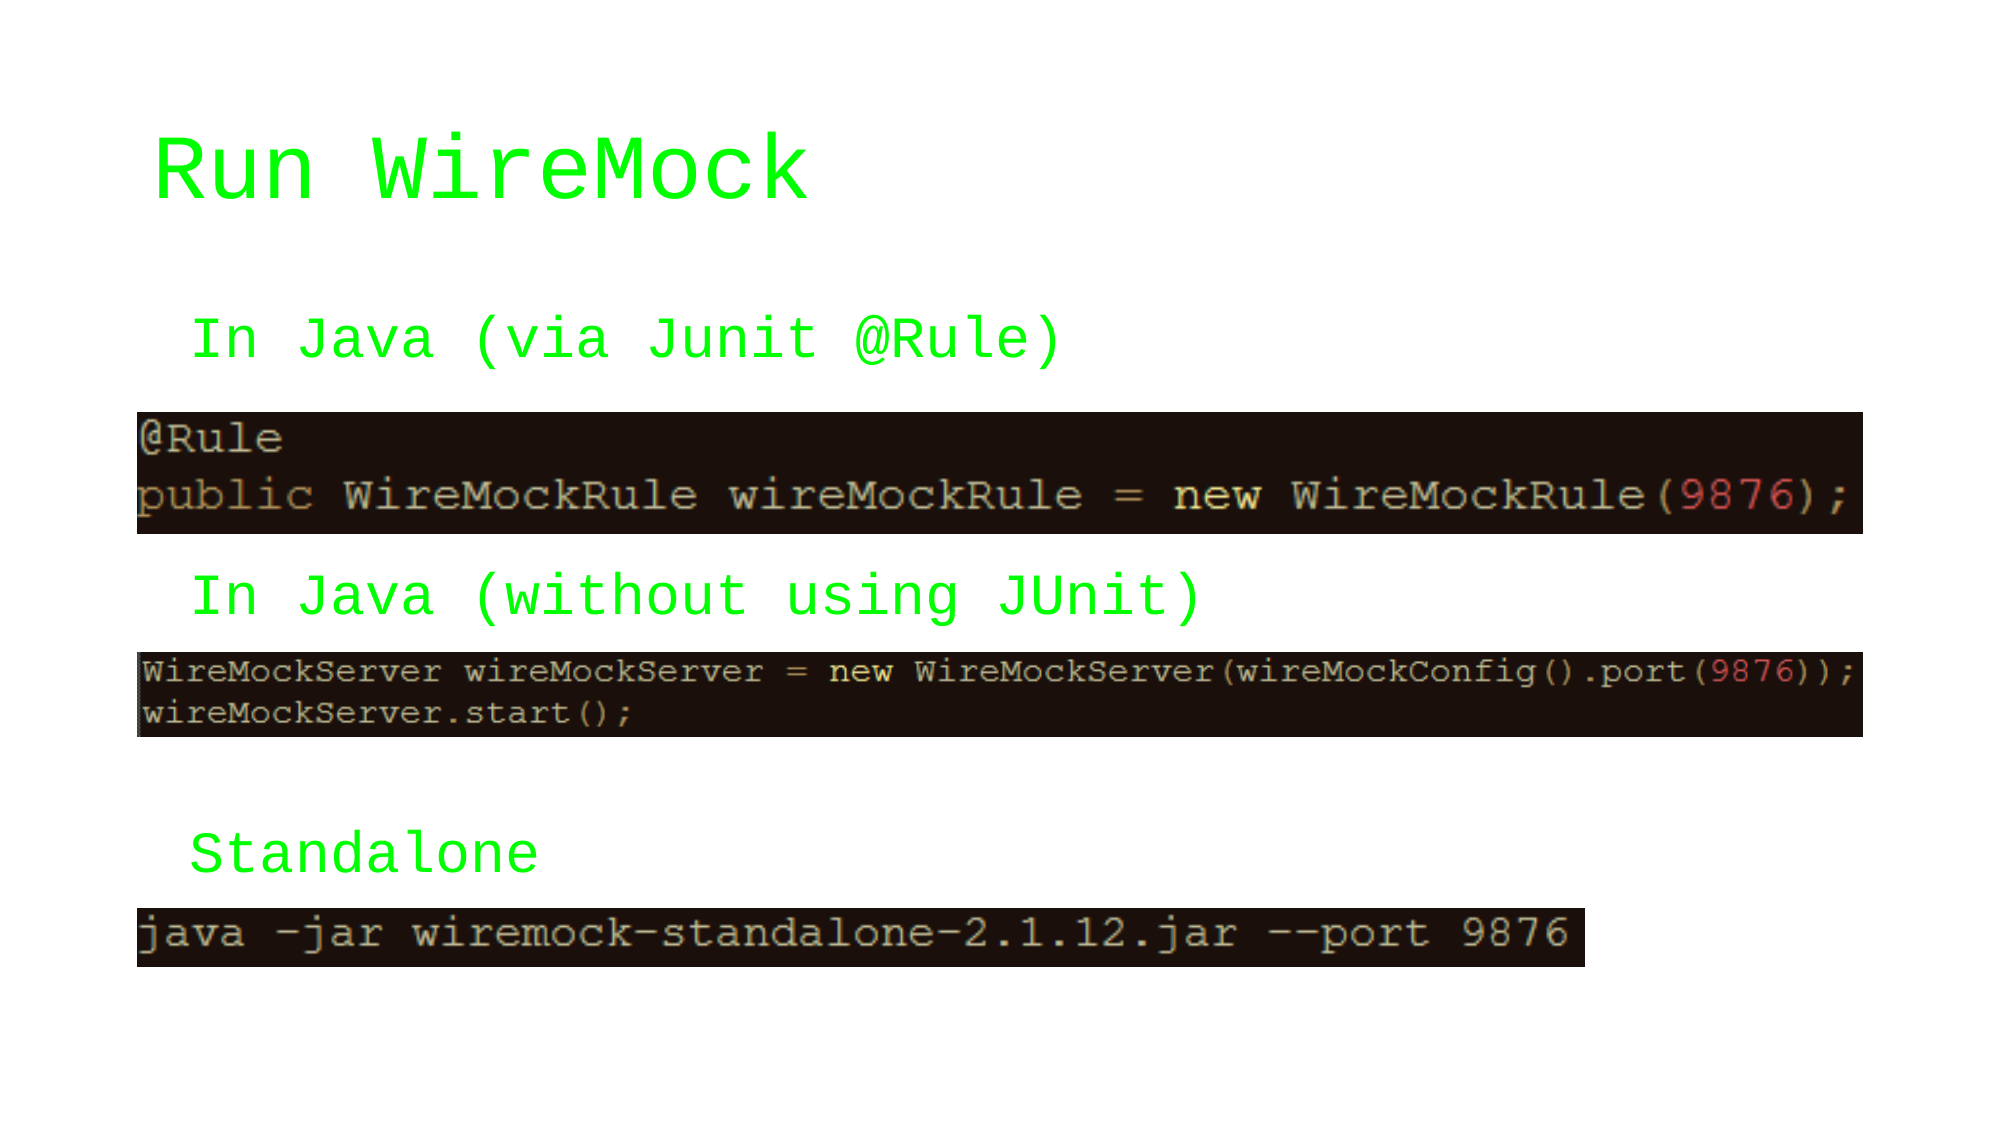

# Run WireMock
In Java (via Junit @Rule)
In Java (without using JUnit)
Standalone